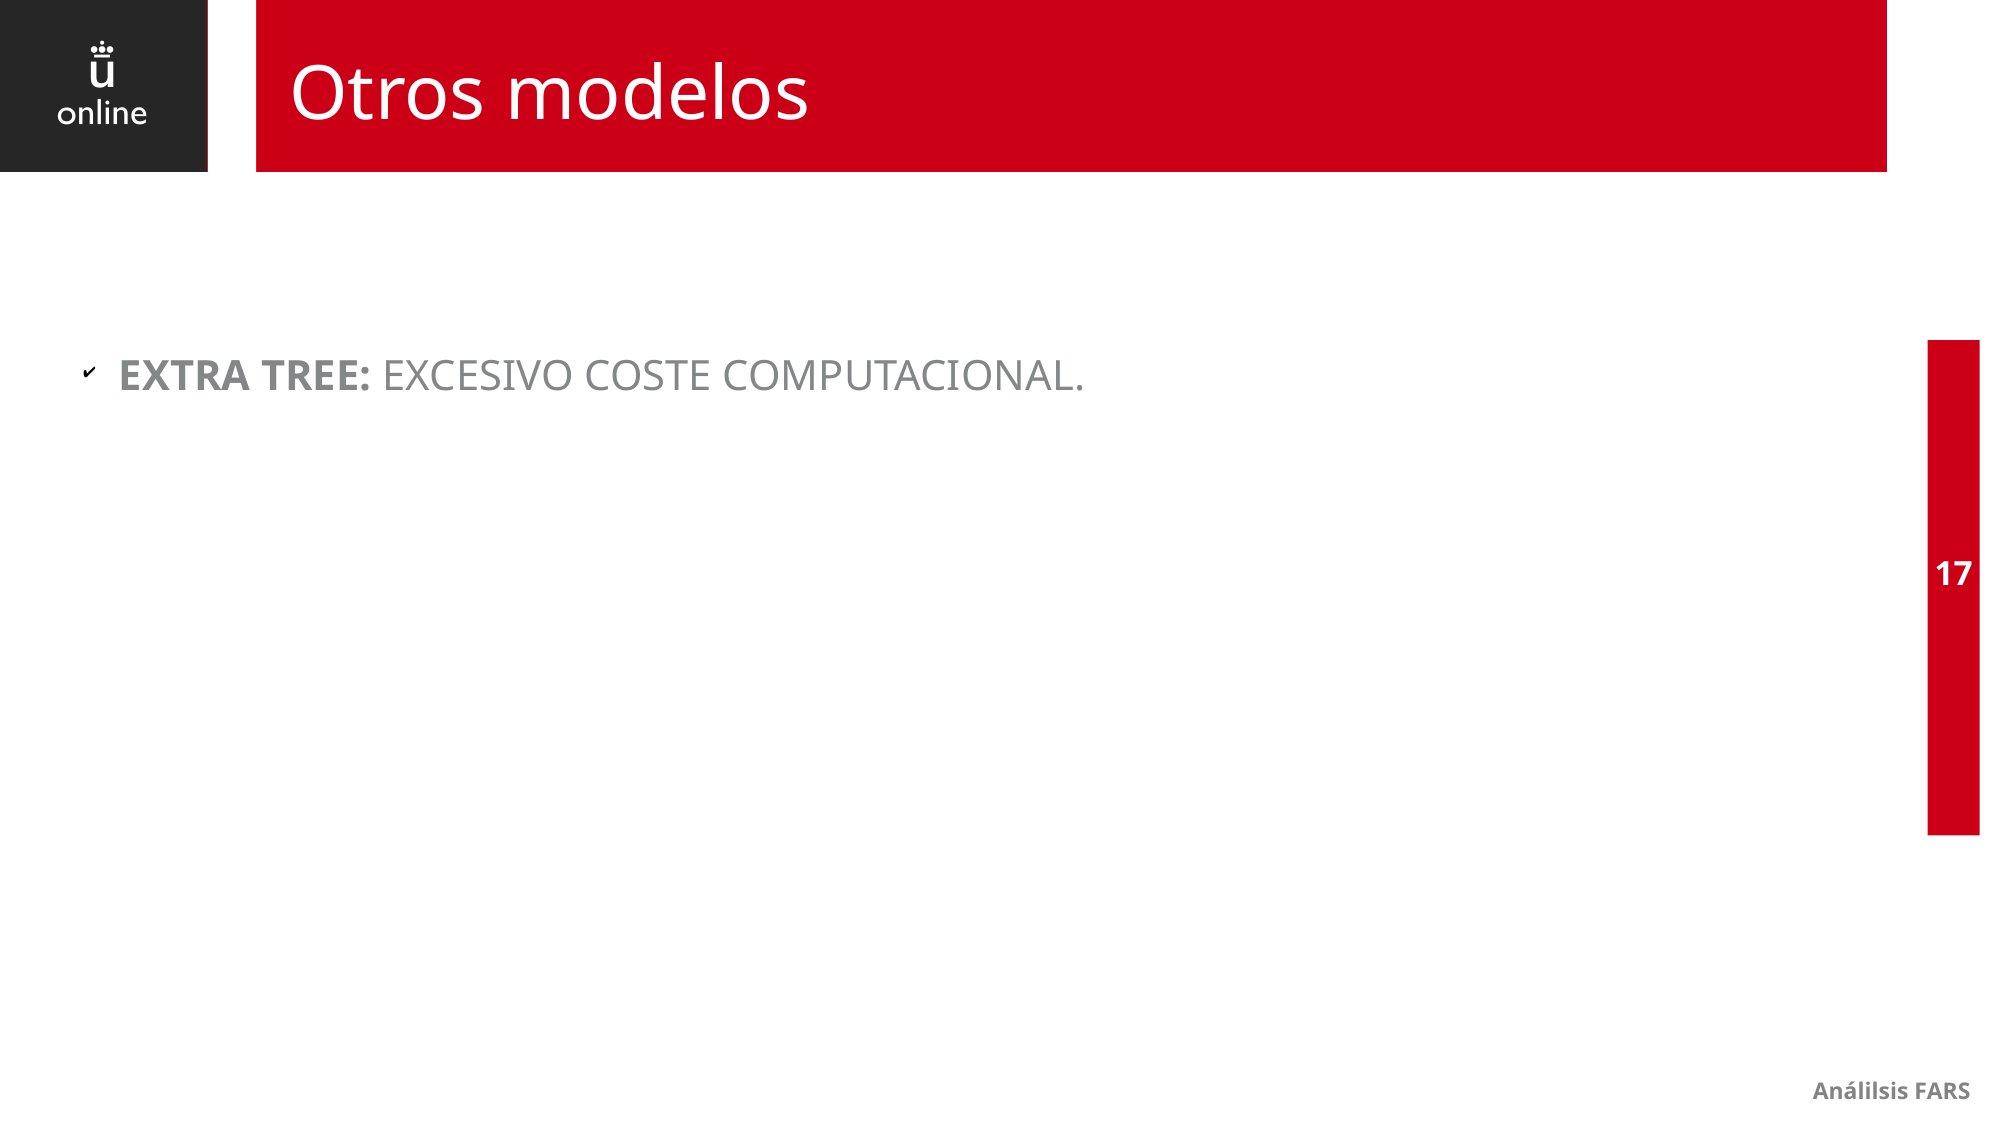

# Otros modelos
EXTRA TREE: Excesivo coste computacional.
Análilsis FARS